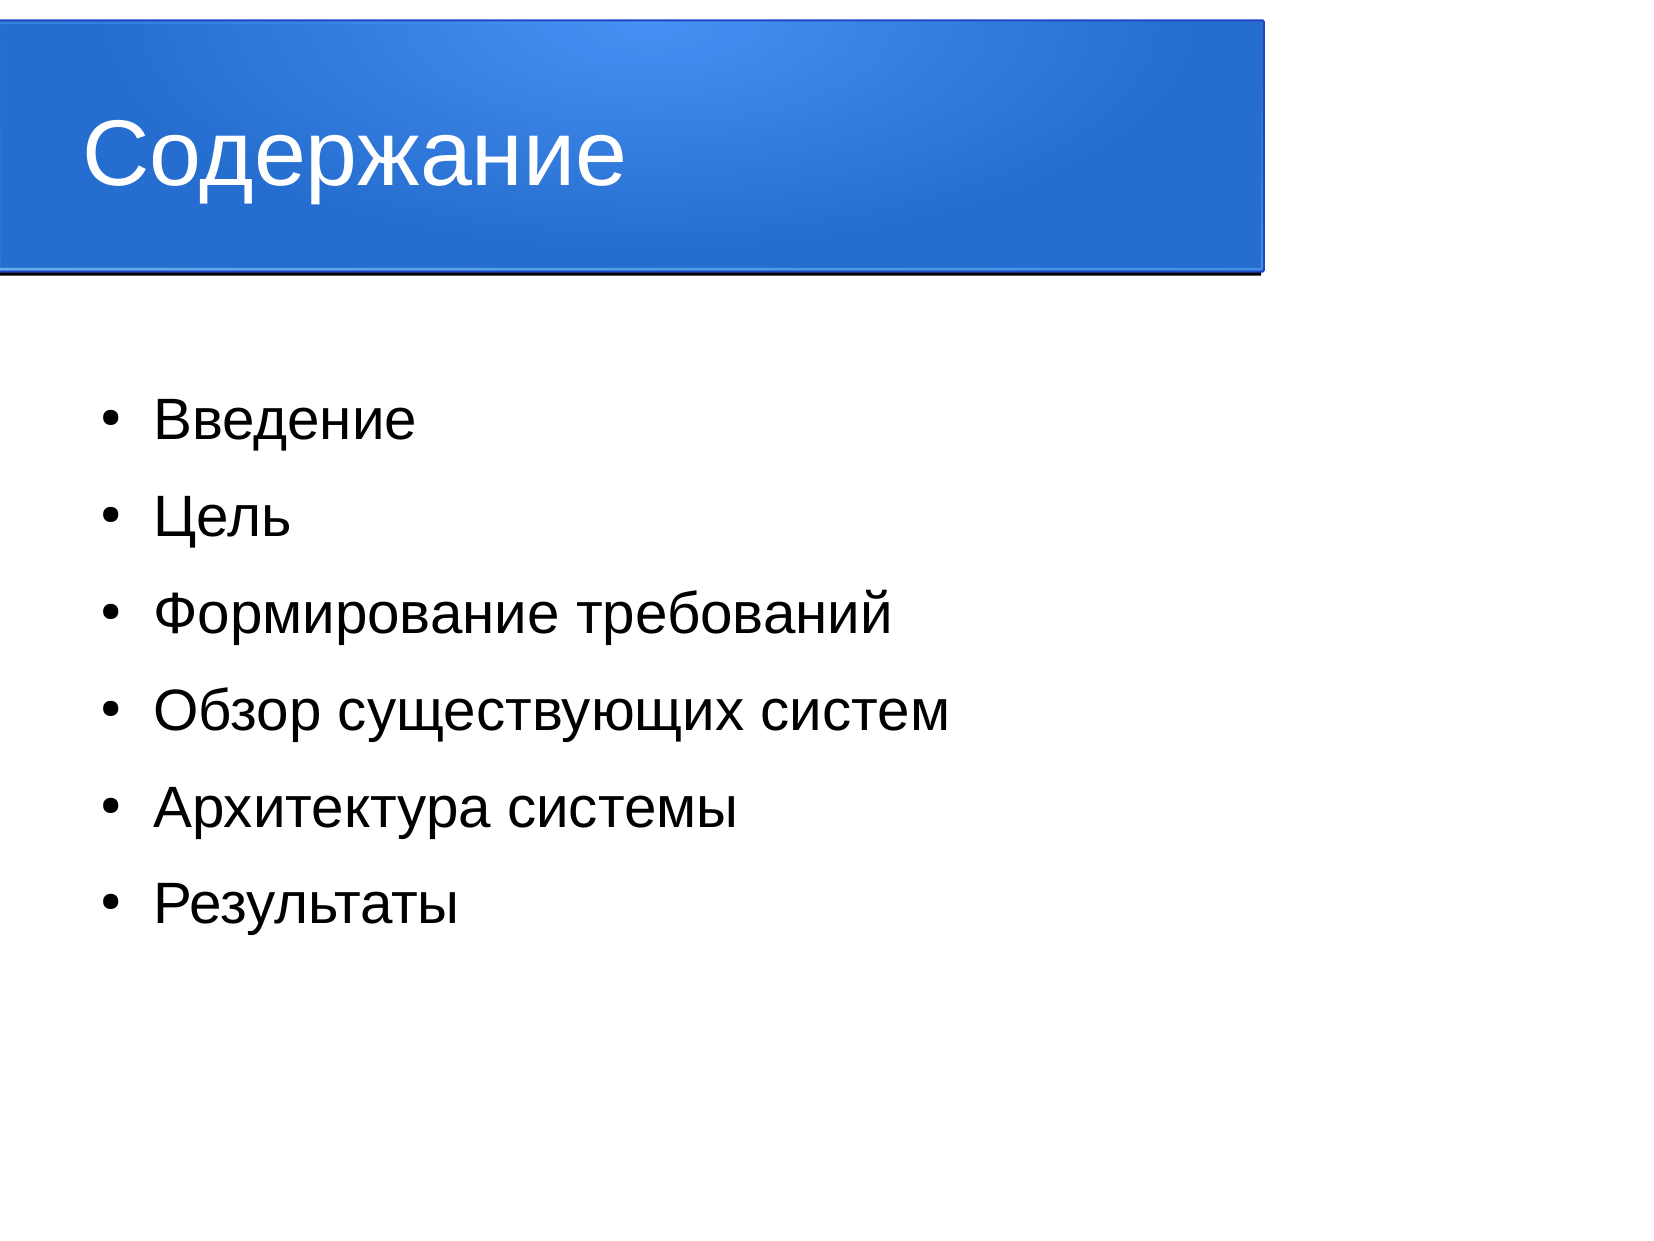

# Содержание
Введение
Цель
Формирование требований
Обзор существующих систем
Архитектура системы
Результаты